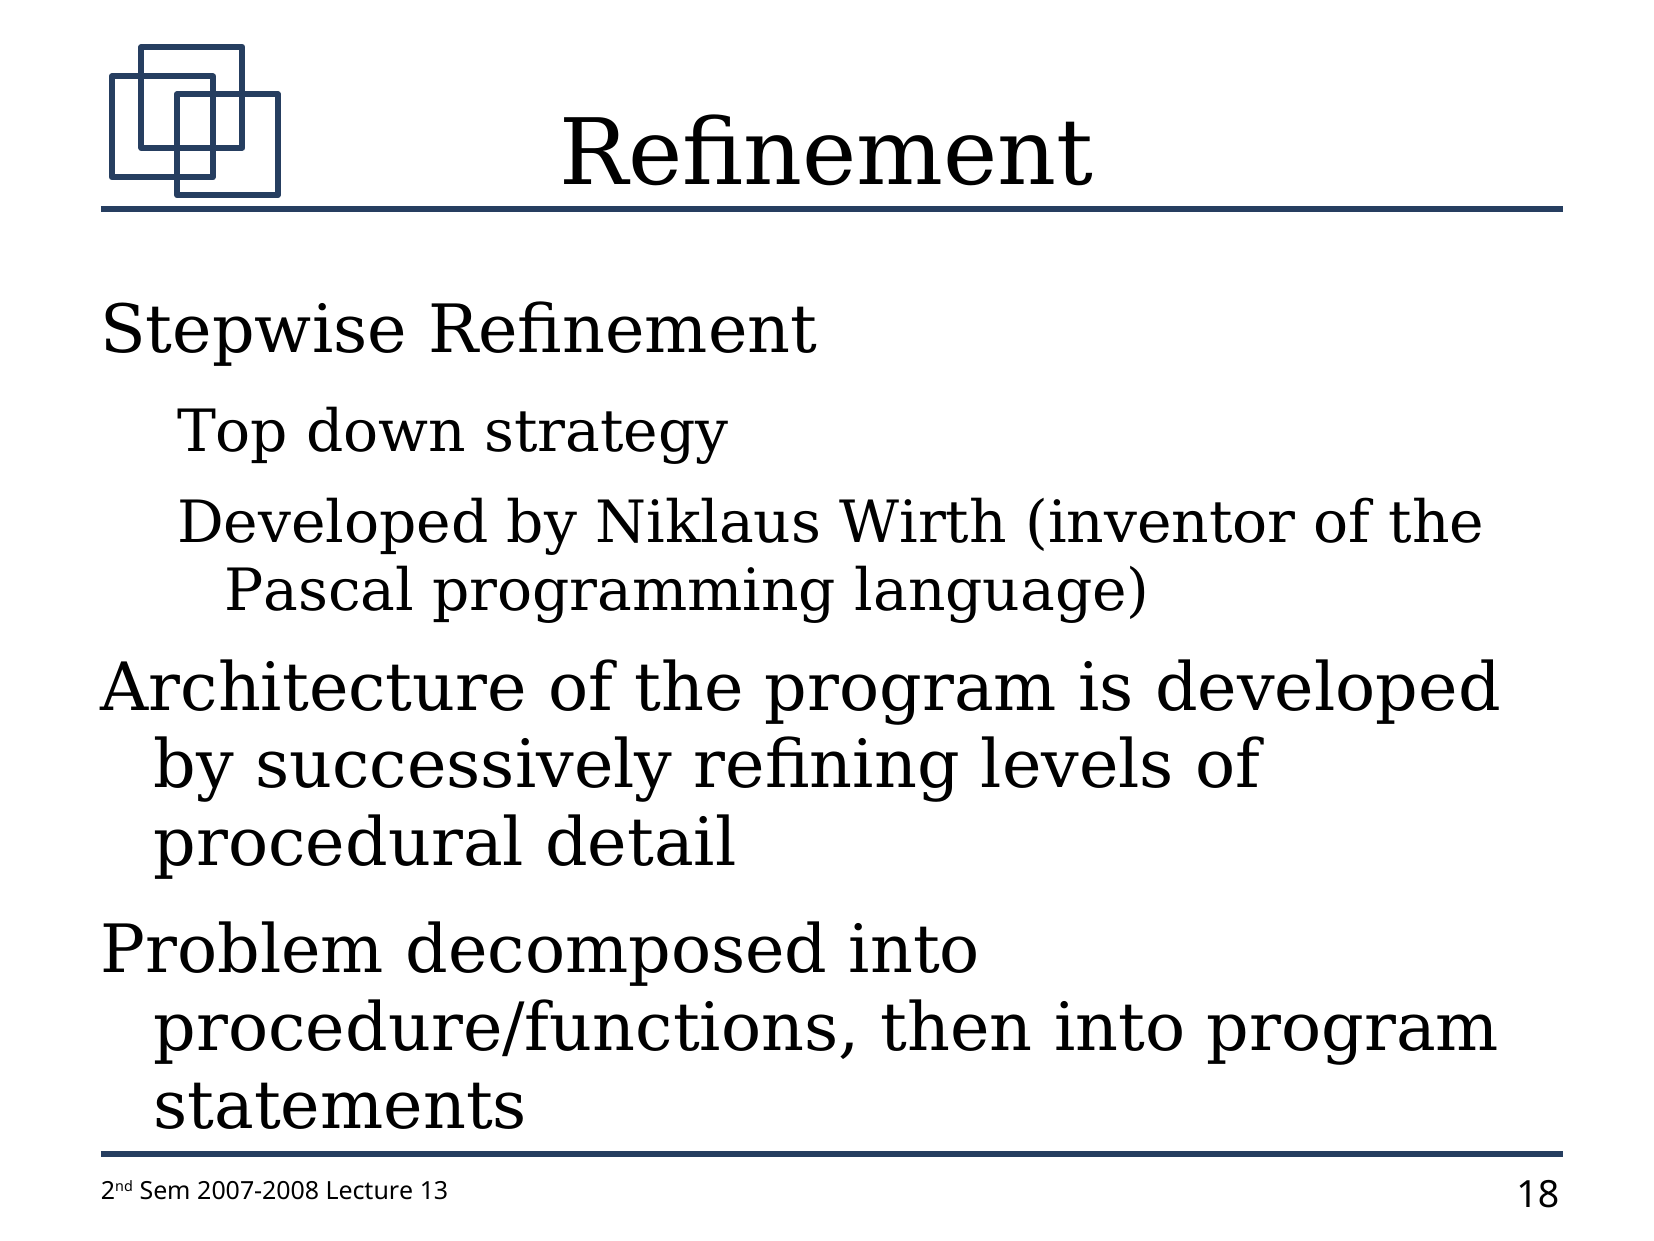

# Refinement
Stepwise Refinement
Top down strategy
Developed by Niklaus Wirth (inventor of the Pascal programming language)
Architecture of the program is developed by successively refining levels of procedural detail
Problem decomposed into procedure/functions, then into program statements